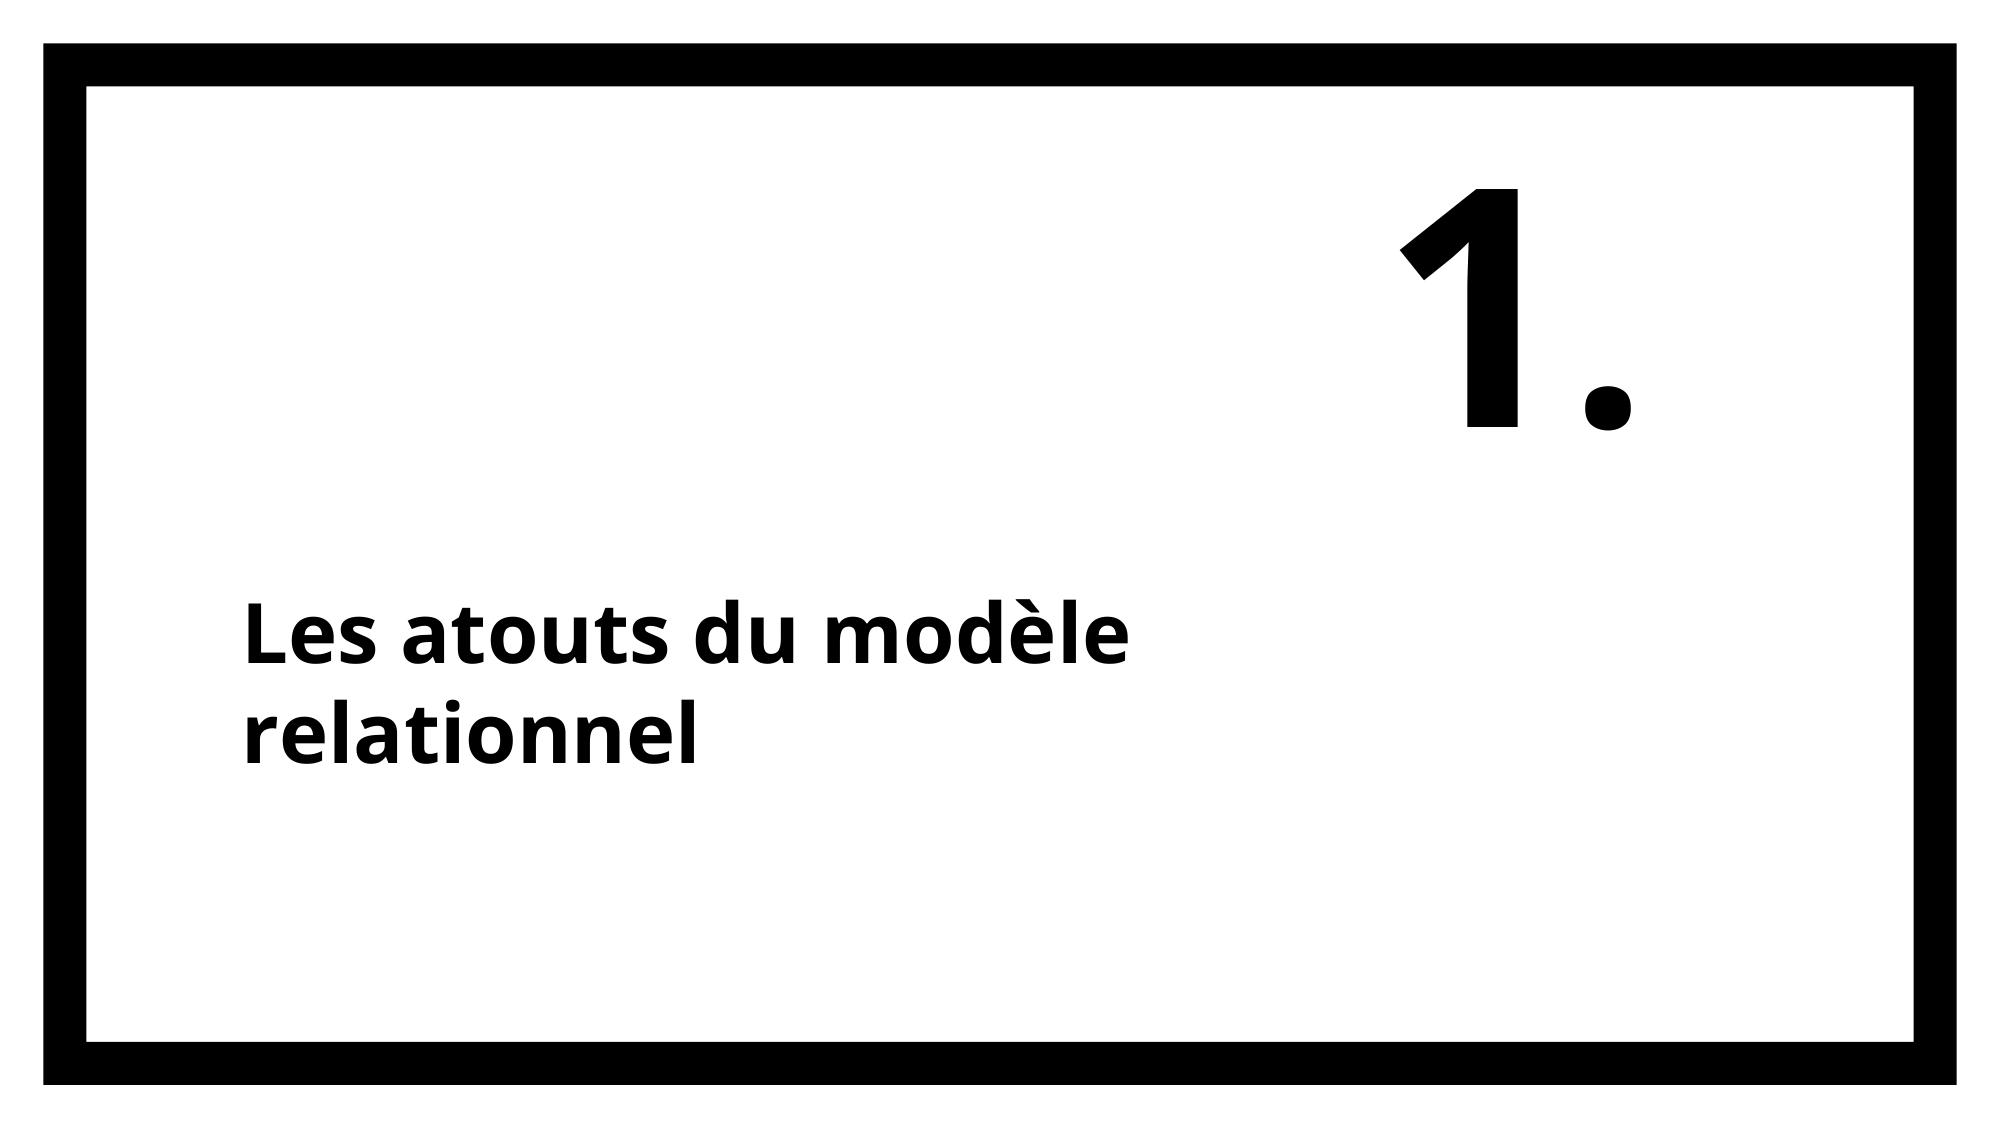

1.
# Les atouts du modèle relationnel